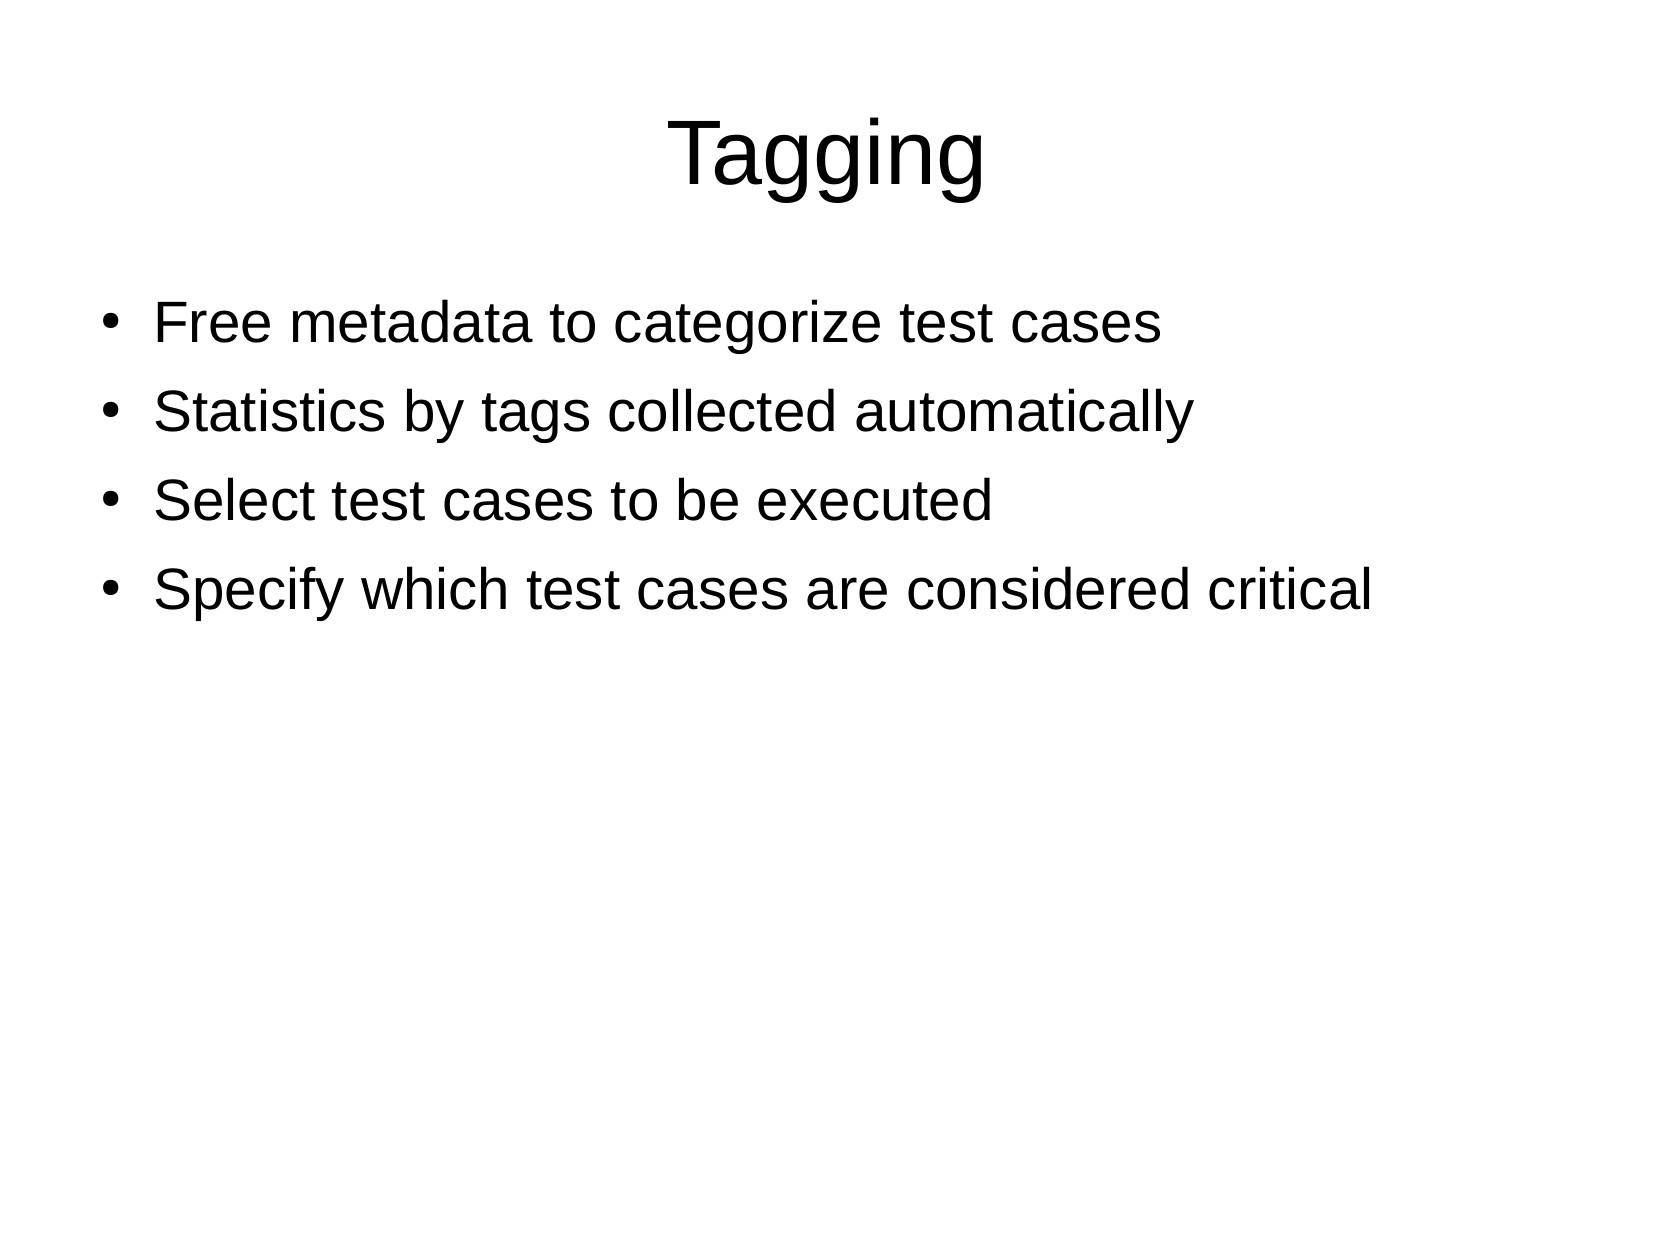

# Tagging
Free metadata to categorize test cases
Statistics by tags collected automatically
Select test cases to be executed
Specify which test cases are considered critical